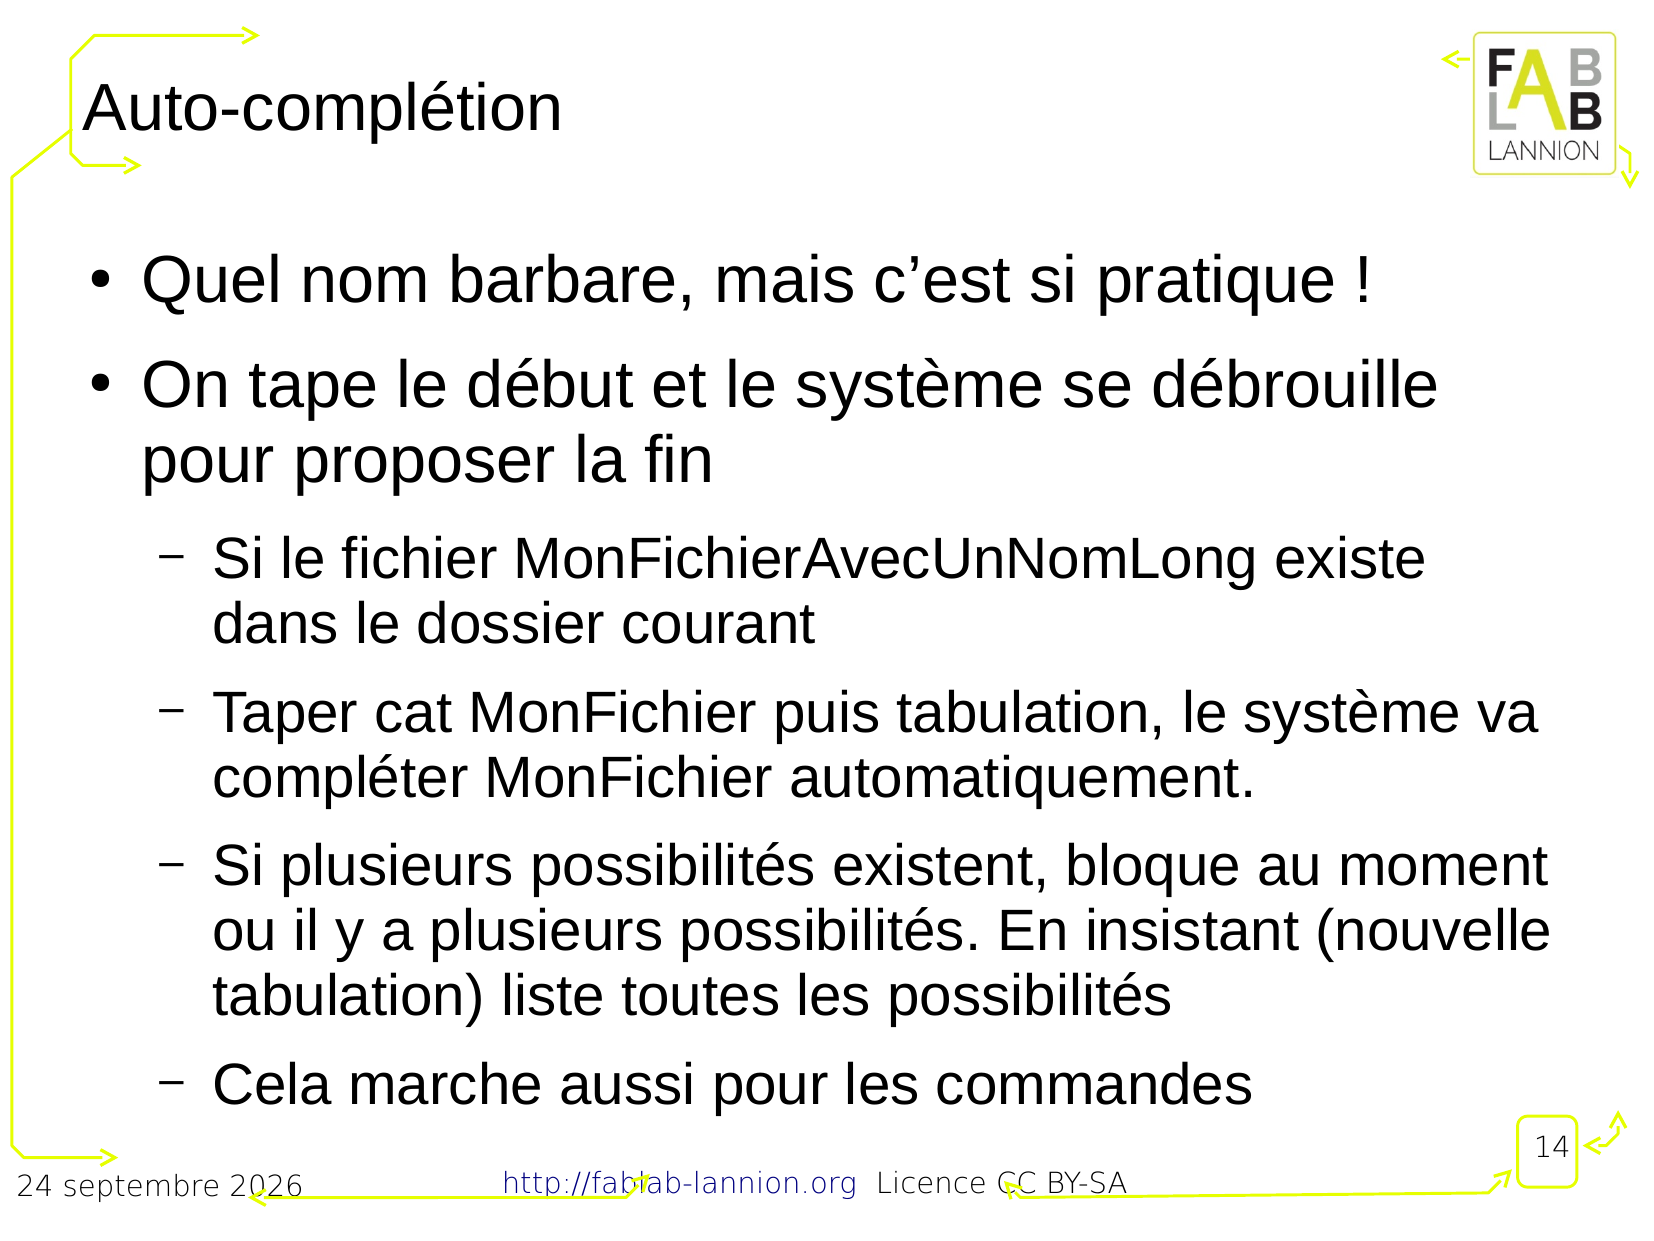

# Auto-complétion
Quel nom barbare, mais c’est si pratique !
On tape le début et le système se débrouille pour proposer la fin
Si le fichier MonFichierAvecUnNomLong existe dans le dossier courant
Taper cat MonFichier puis tabulation, le système va compléter MonFichier automatiquement.
Si plusieurs possibilités existent, bloque au moment ou il y a plusieurs possibilités. En insistant (nouvelle tabulation) liste toutes les possibilités
Cela marche aussi pour les commandes
14